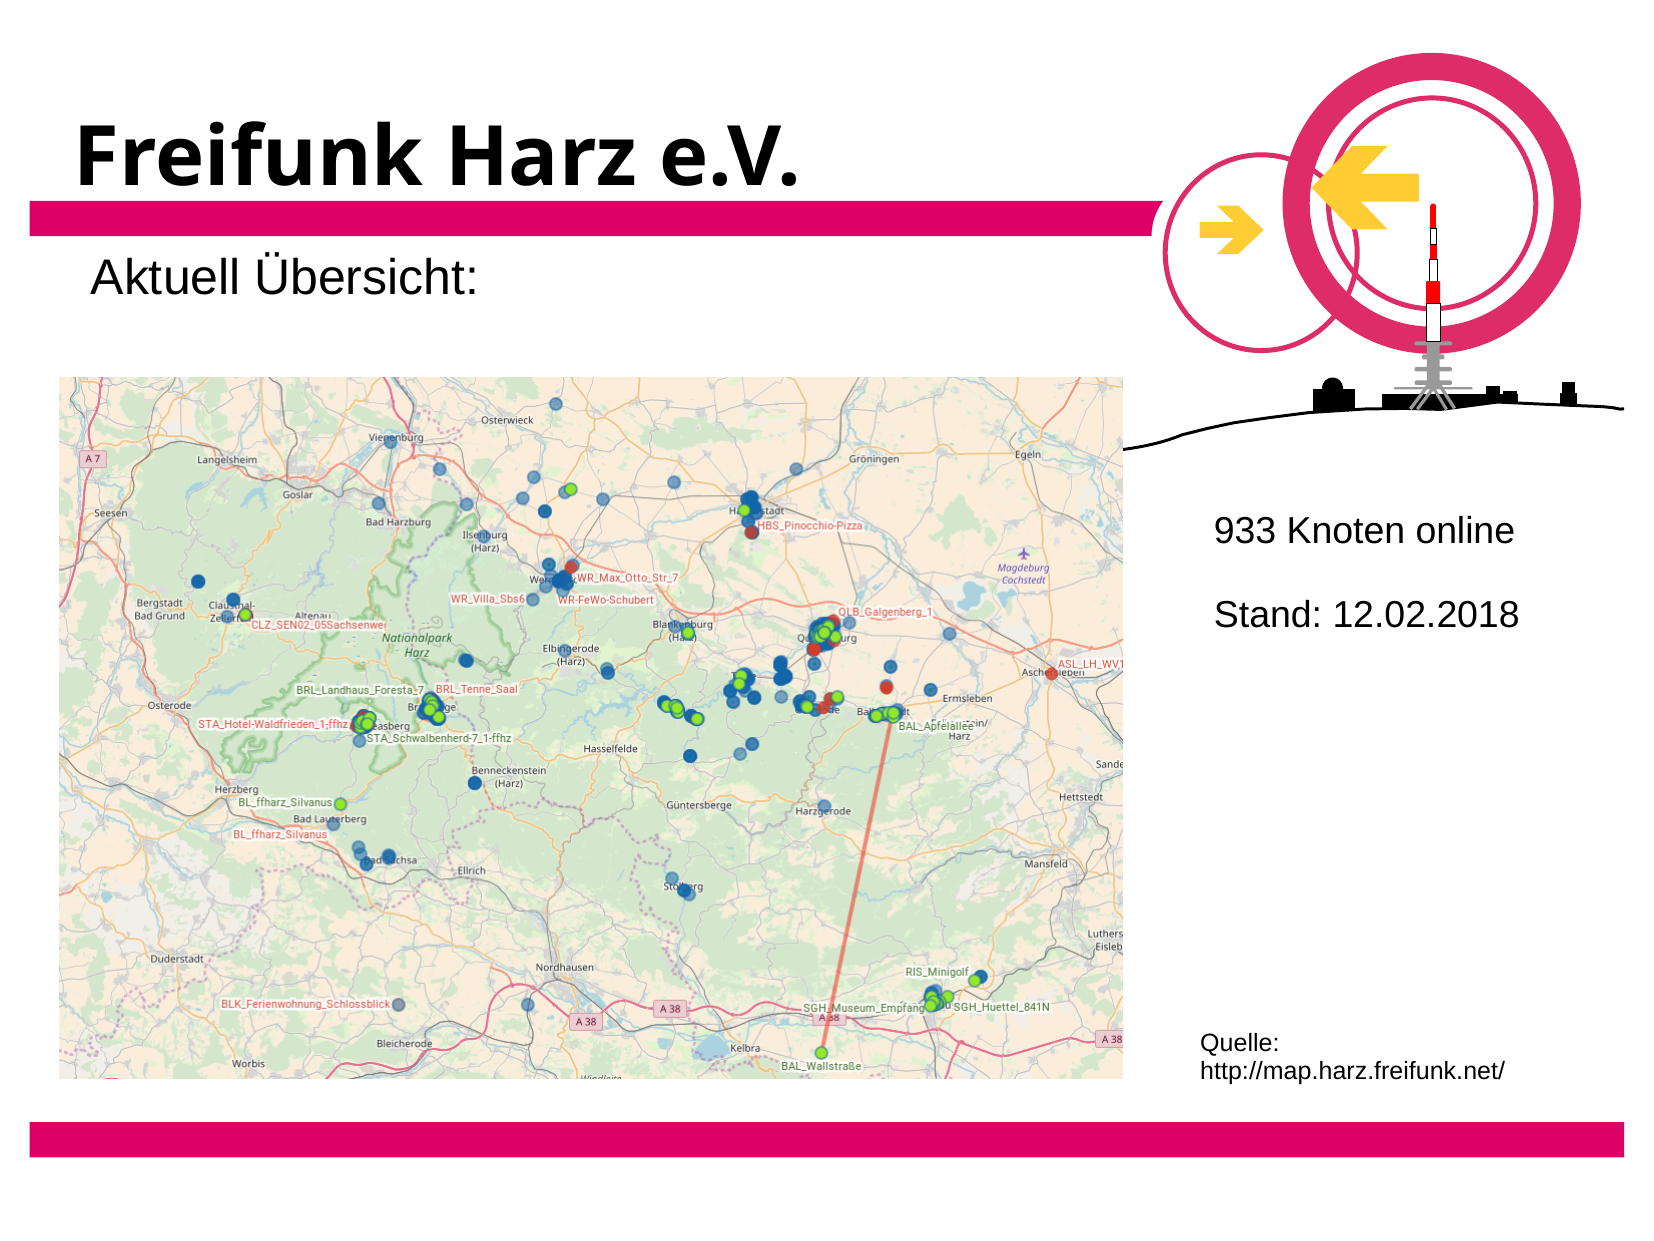

# Aktuell Übersicht:
933 Knoten online
Stand: 12.02.2018
Quelle:
http://map.harz.freifunk.net/